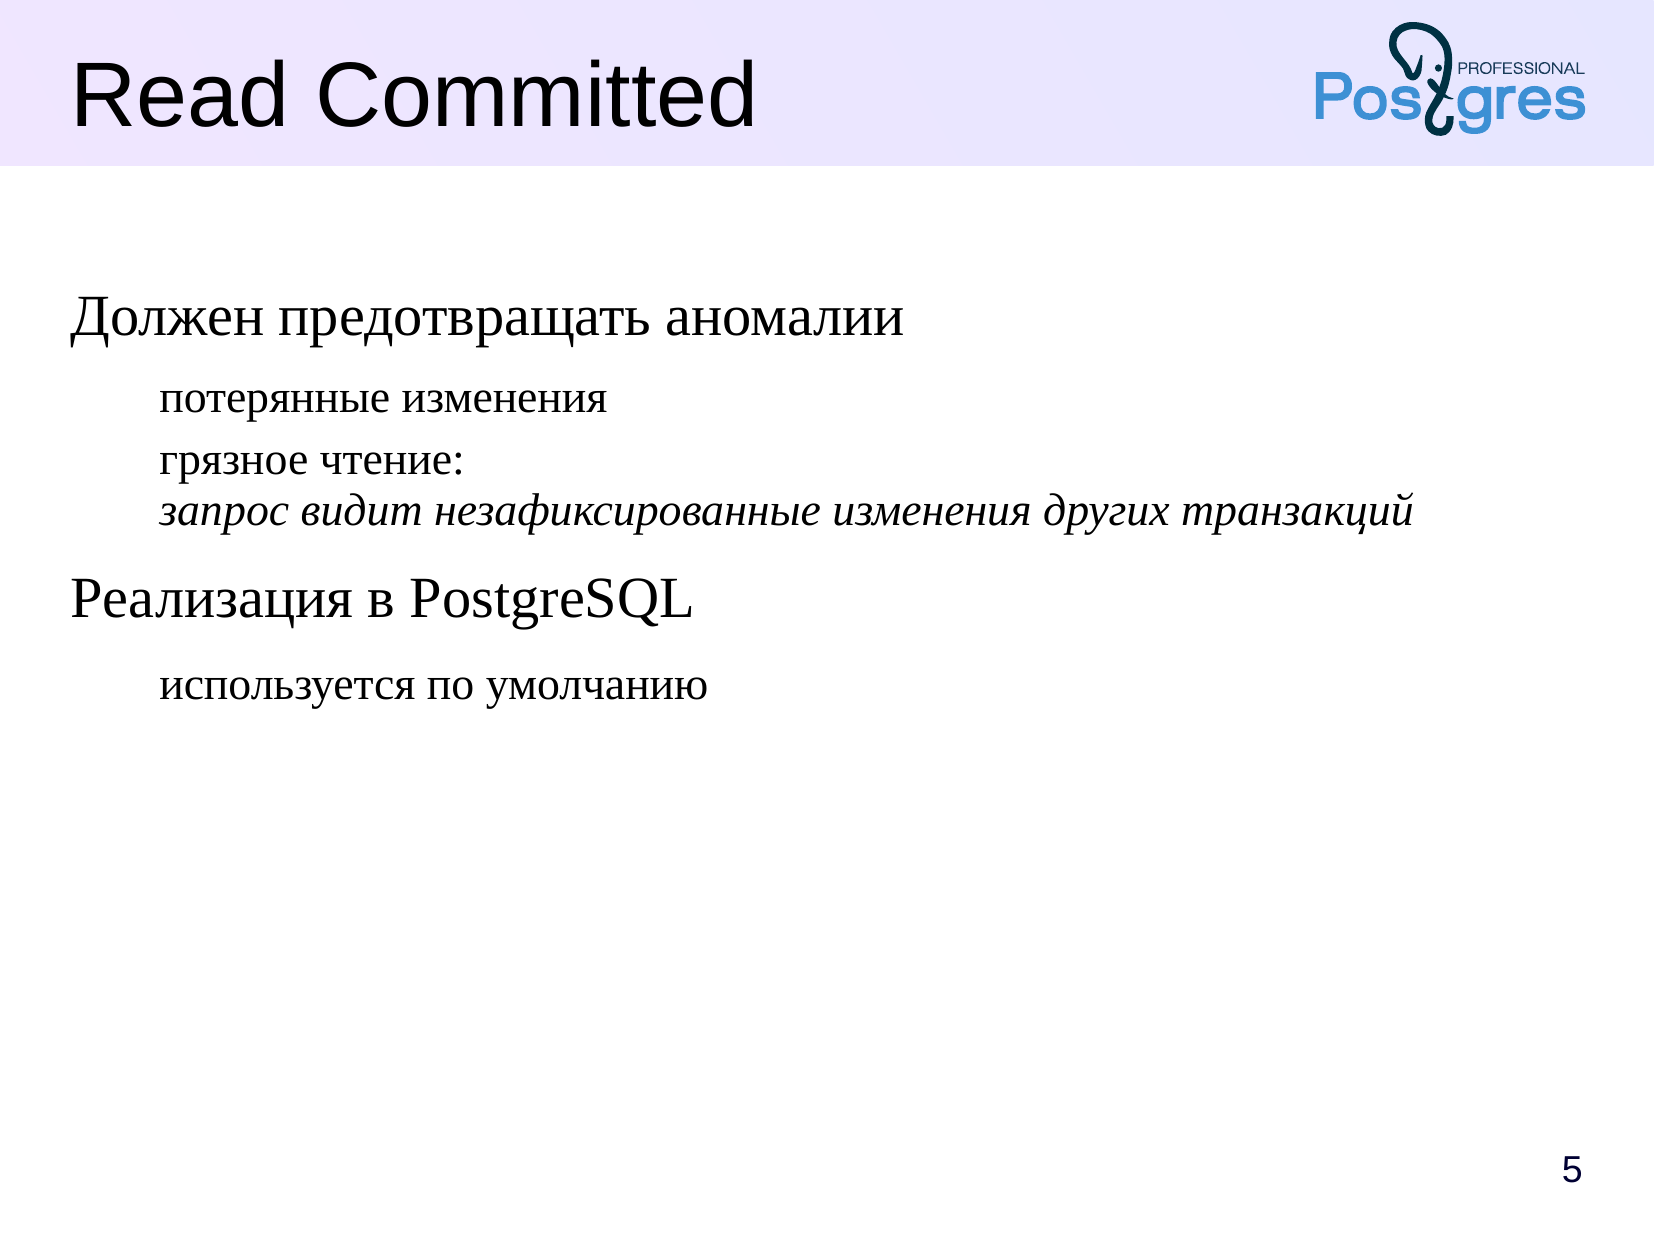

# Read Committed
Должен предотвращать аномалии
потерянные изменения
грязное чтение:
запрос видит незафиксированные изменения других транзакций
Реализация в PostgreSQL
используется по умолчанию